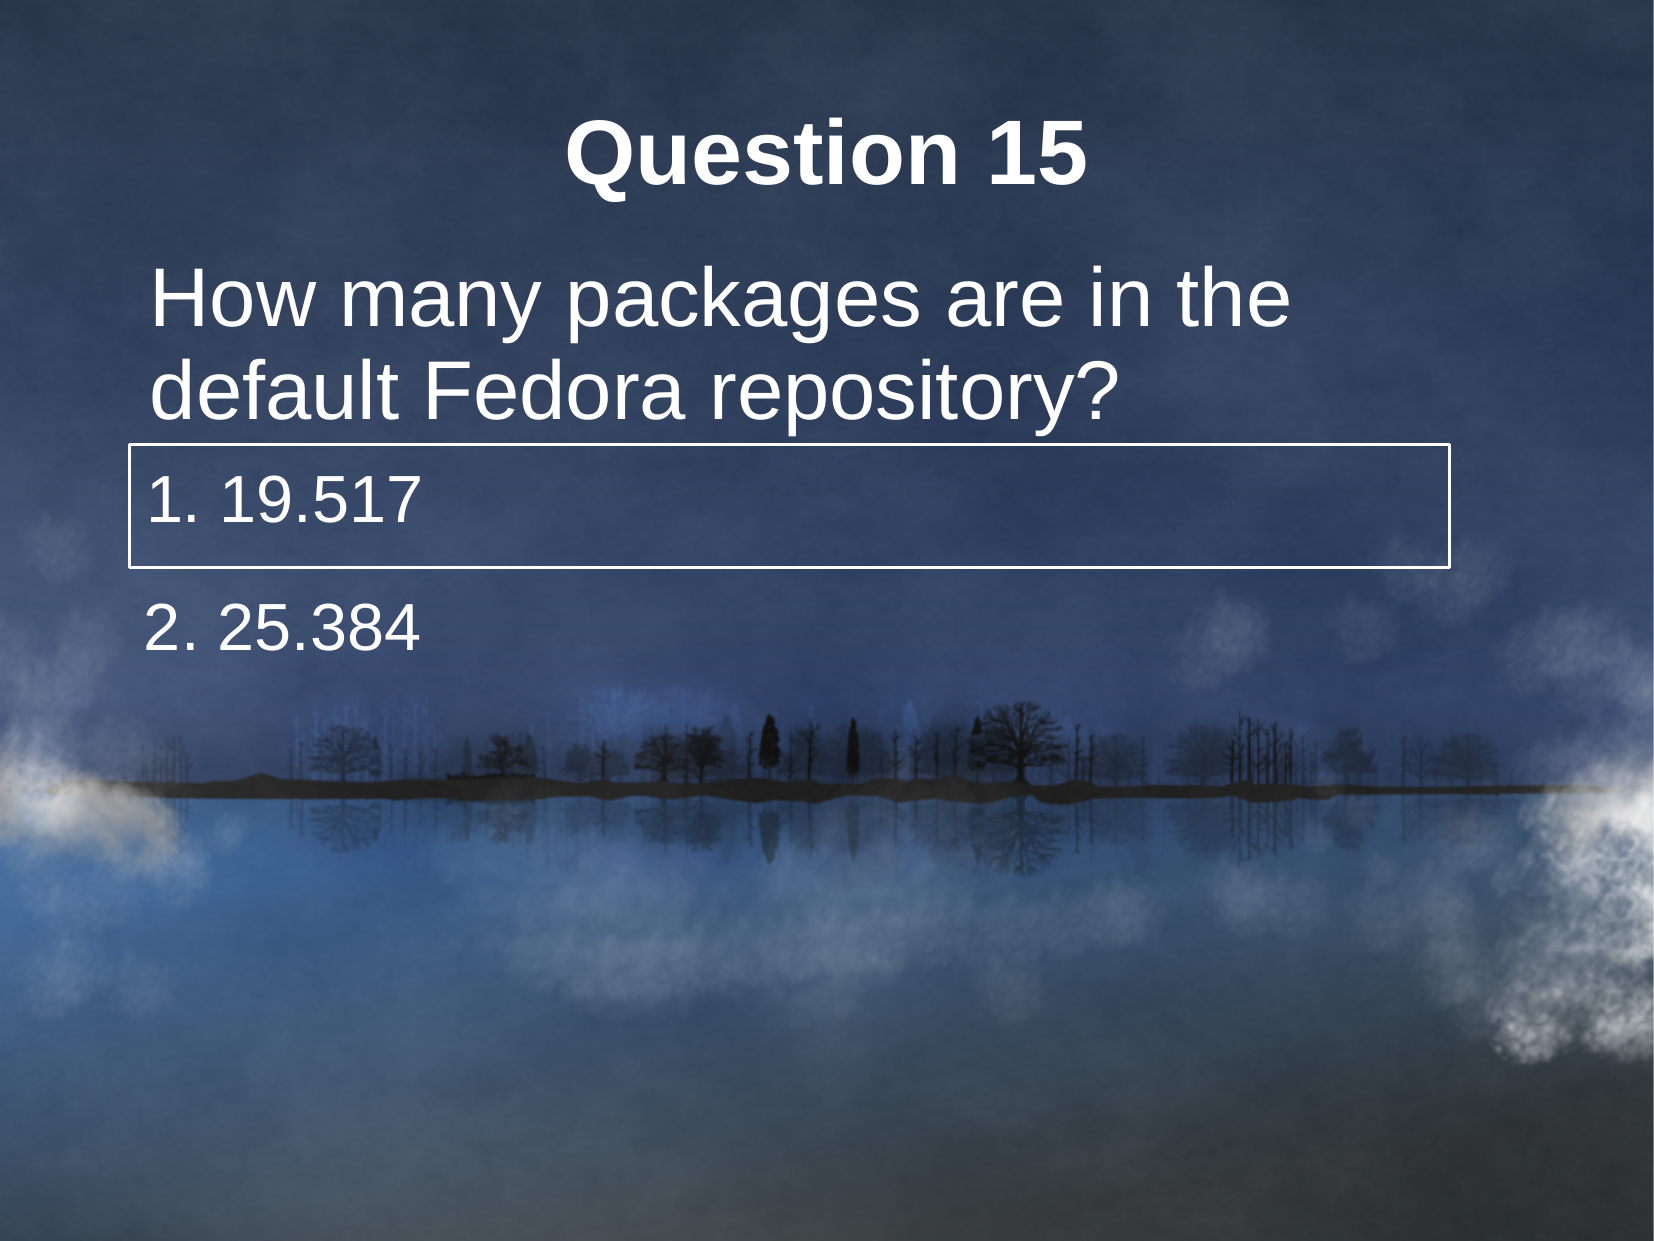

# Question 15
How many packages are in the default Fedora repository?
1. 19.517
2. 25.384